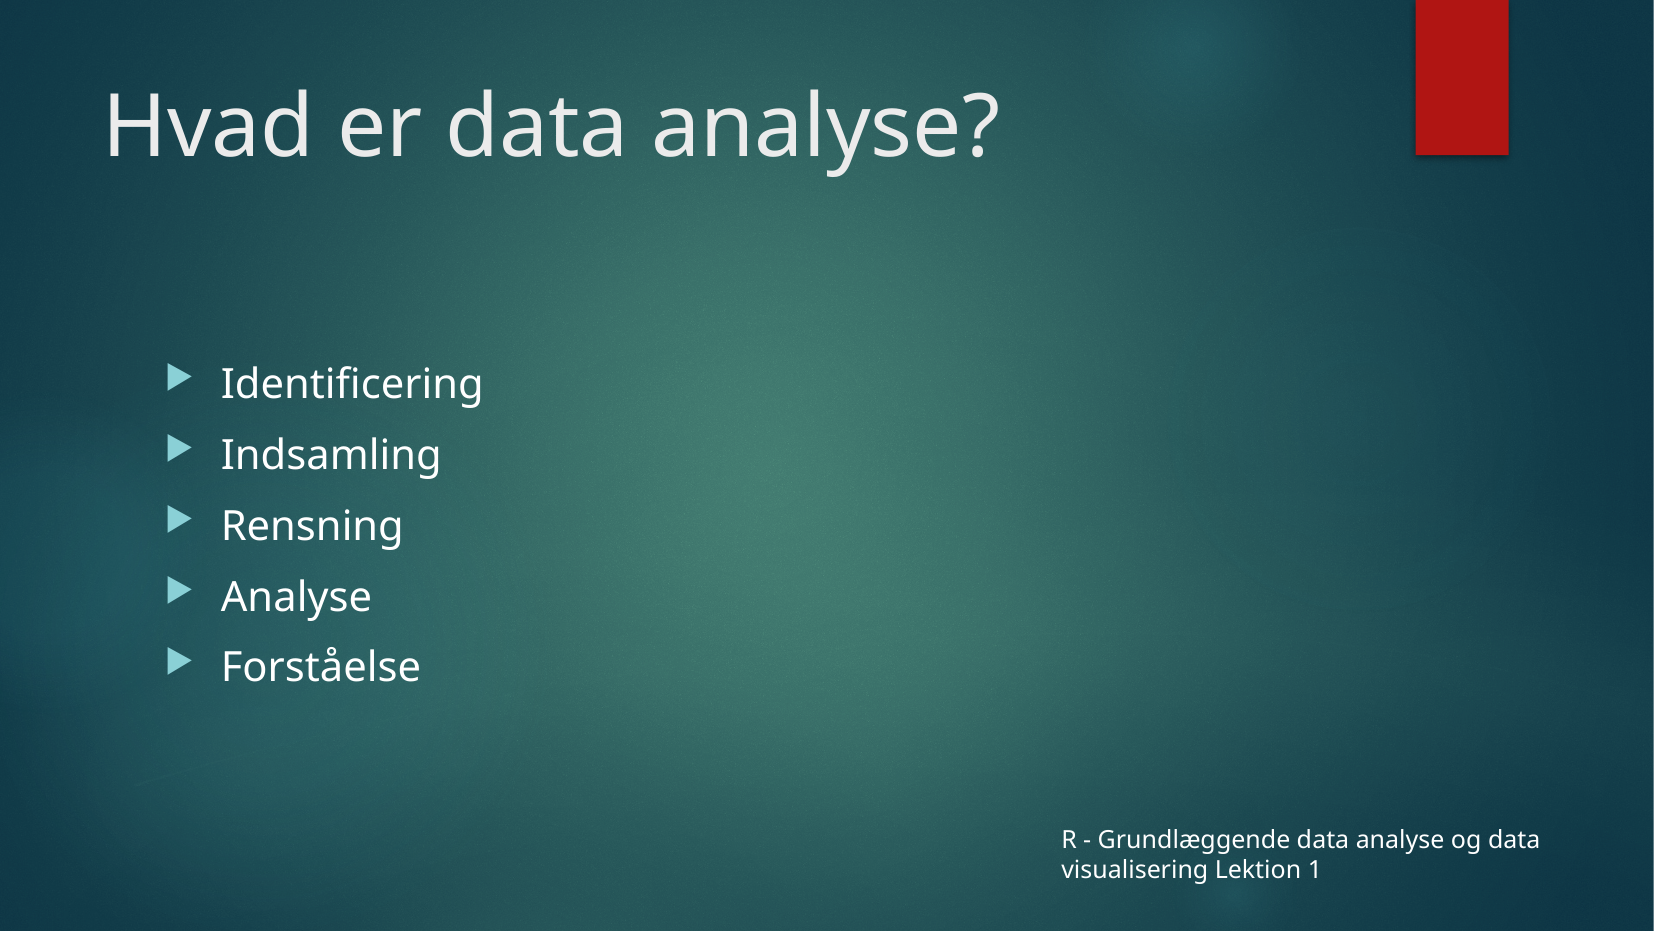

# Hvad er data analyse?
Identificering
Indsamling
Rensning
Analyse
Forståelse
R - Grundlæggende data analyse og data visualisering Lektion 1